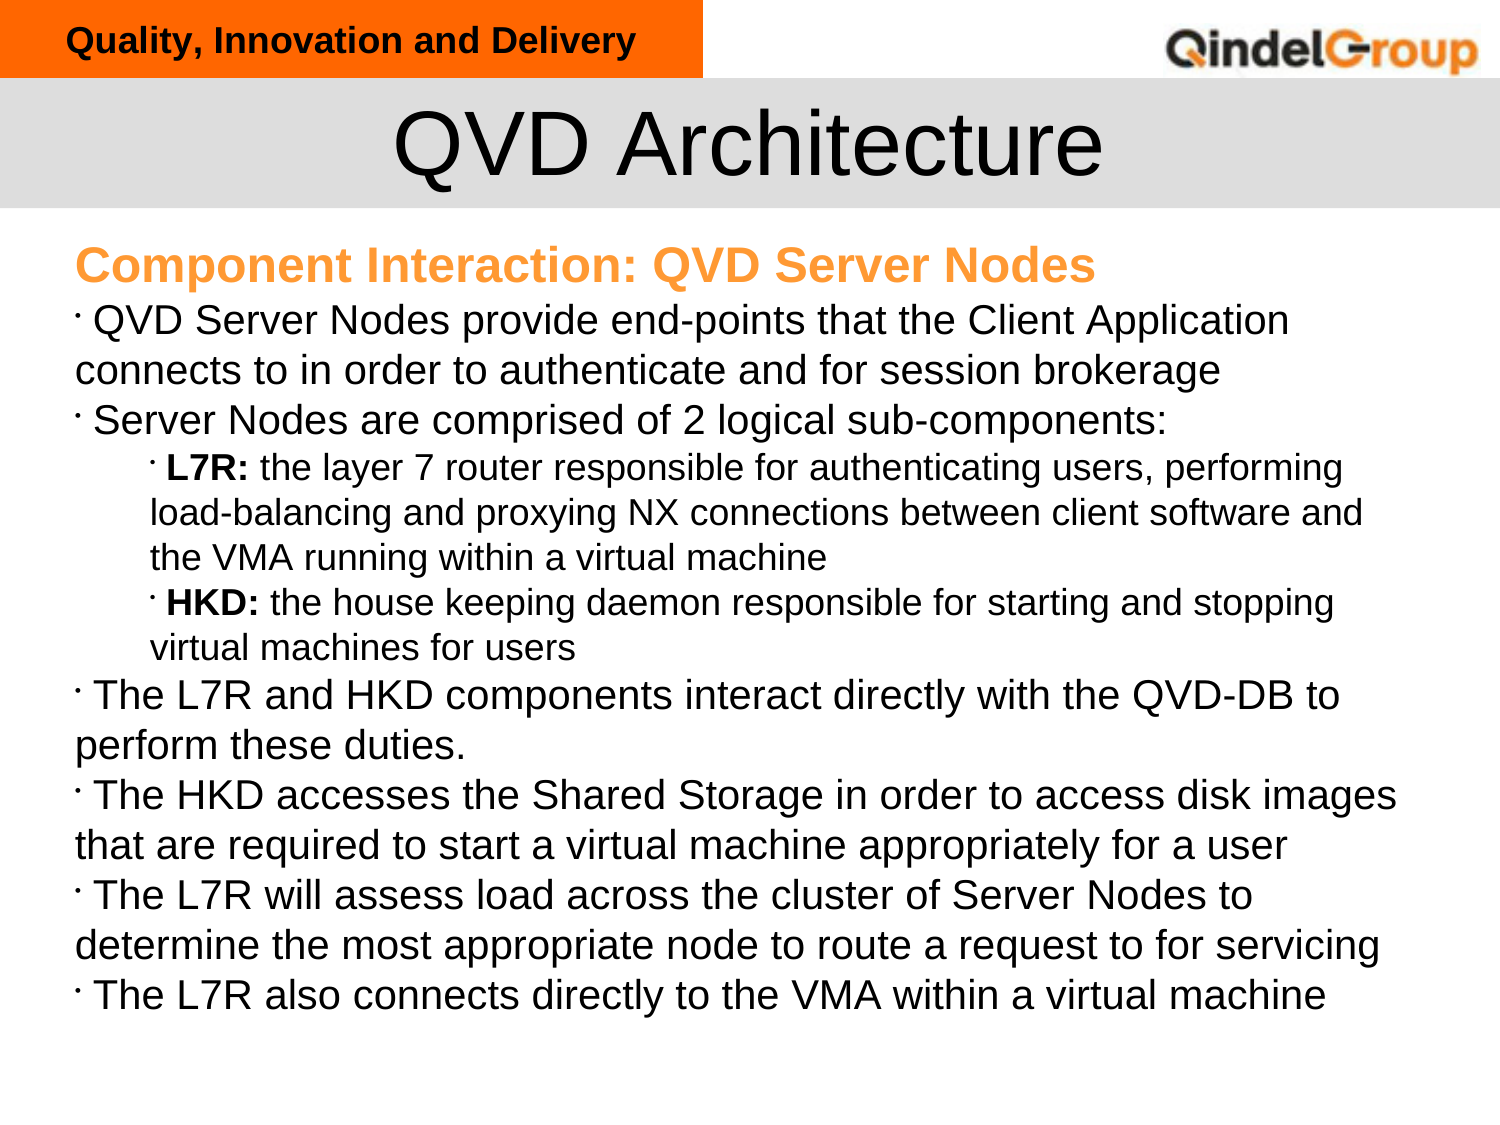

# QVD Architecture
Component Interaction: QVD Server Nodes
 QVD Server Nodes provide end-points that the Client Application connects to in order to authenticate and for session brokerage
 Server Nodes are comprised of 2 logical sub-components:
 L7R: the layer 7 router responsible for authenticating users, performing load-balancing and proxying NX connections between client software and the VMA running within a virtual machine
 HKD: the house keeping daemon responsible for starting and stopping virtual machines for users
 The L7R and HKD components interact directly with the QVD-DB to perform these duties.
 The HKD accesses the Shared Storage in order to access disk images that are required to start a virtual machine appropriately for a user
 The L7R will assess load across the cluster of Server Nodes to determine the most appropriate node to route a request to for servicing
 The L7R also connects directly to the VMA within a virtual machine